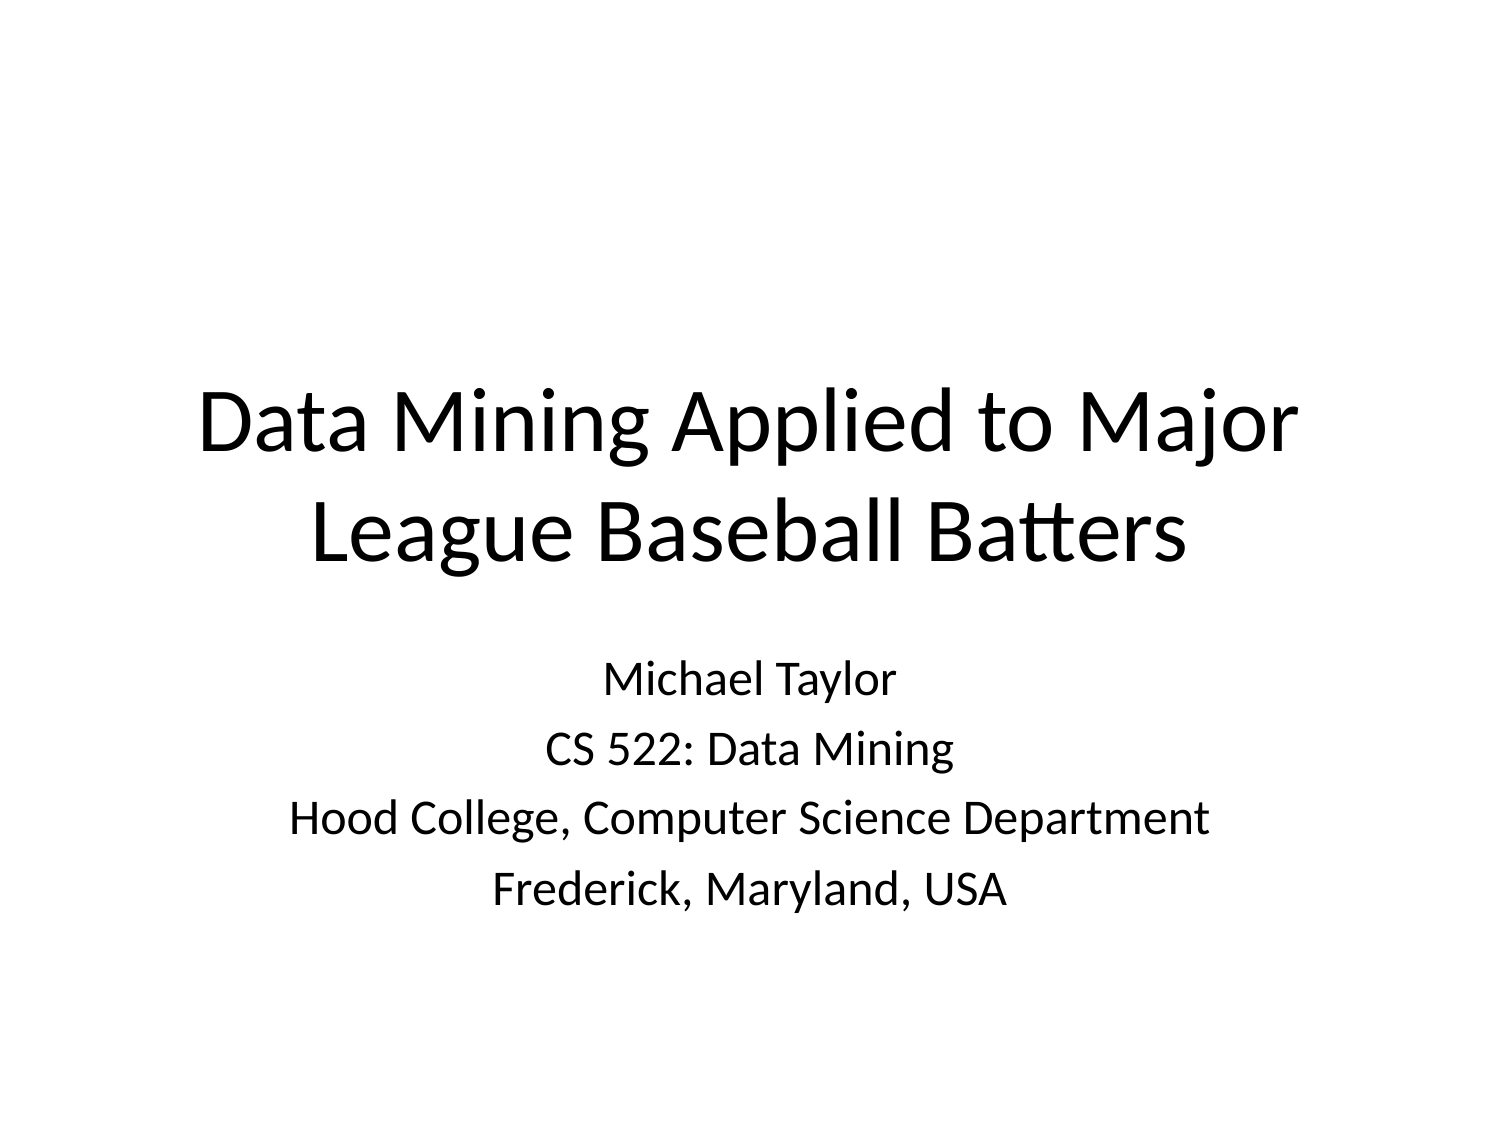

# Data Mining Applied to Major League Baseball Batters
Michael Taylor
CS 522: Data Mining
Hood College, Computer Science Department
Frederick, Maryland, USA